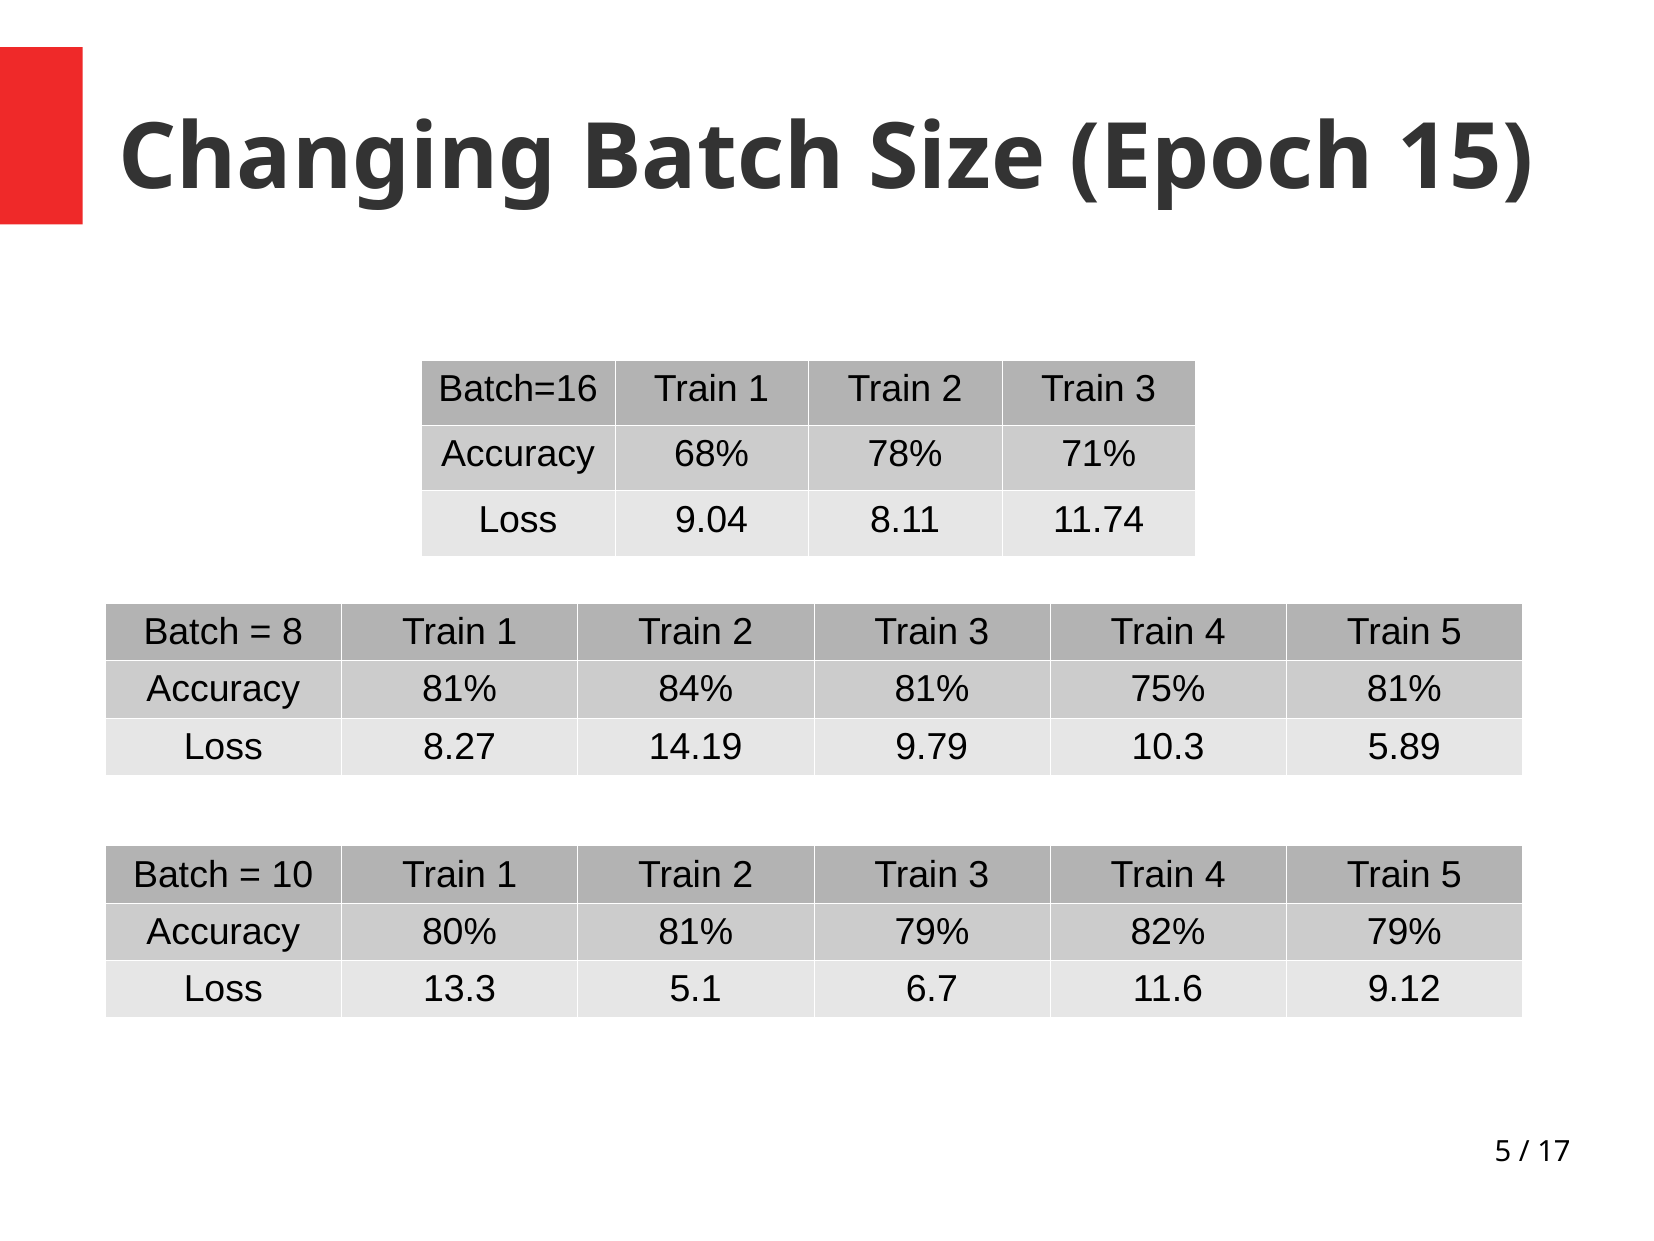

# Changing Batch Size (Epoch 15)
| Batch=16 | Train 1 | Train 2 | Train 3 |
| --- | --- | --- | --- |
| Accuracy | 68% | 78% | 71% |
| Loss | 9.04 | 8.11 | 11.74 |
| Batch = 8 | Train 1 | Train 2 | Train 3 | Train 4 | Train 5 |
| --- | --- | --- | --- | --- | --- |
| Accuracy | 81% | 84% | 81% | 75% | 81% |
| Loss | 8.27 | 14.19 | 9.79 | 10.3 | 5.89 |
| Batch = 10 | Train 1 | Train 2 | Train 3 | Train 4 | Train 5 |
| --- | --- | --- | --- | --- | --- |
| Accuracy | 80% | 81% | 79% | 82% | 79% |
| Loss | 13.3 | 5.1 | 6.7 | 11.6 | 9.12 |
5